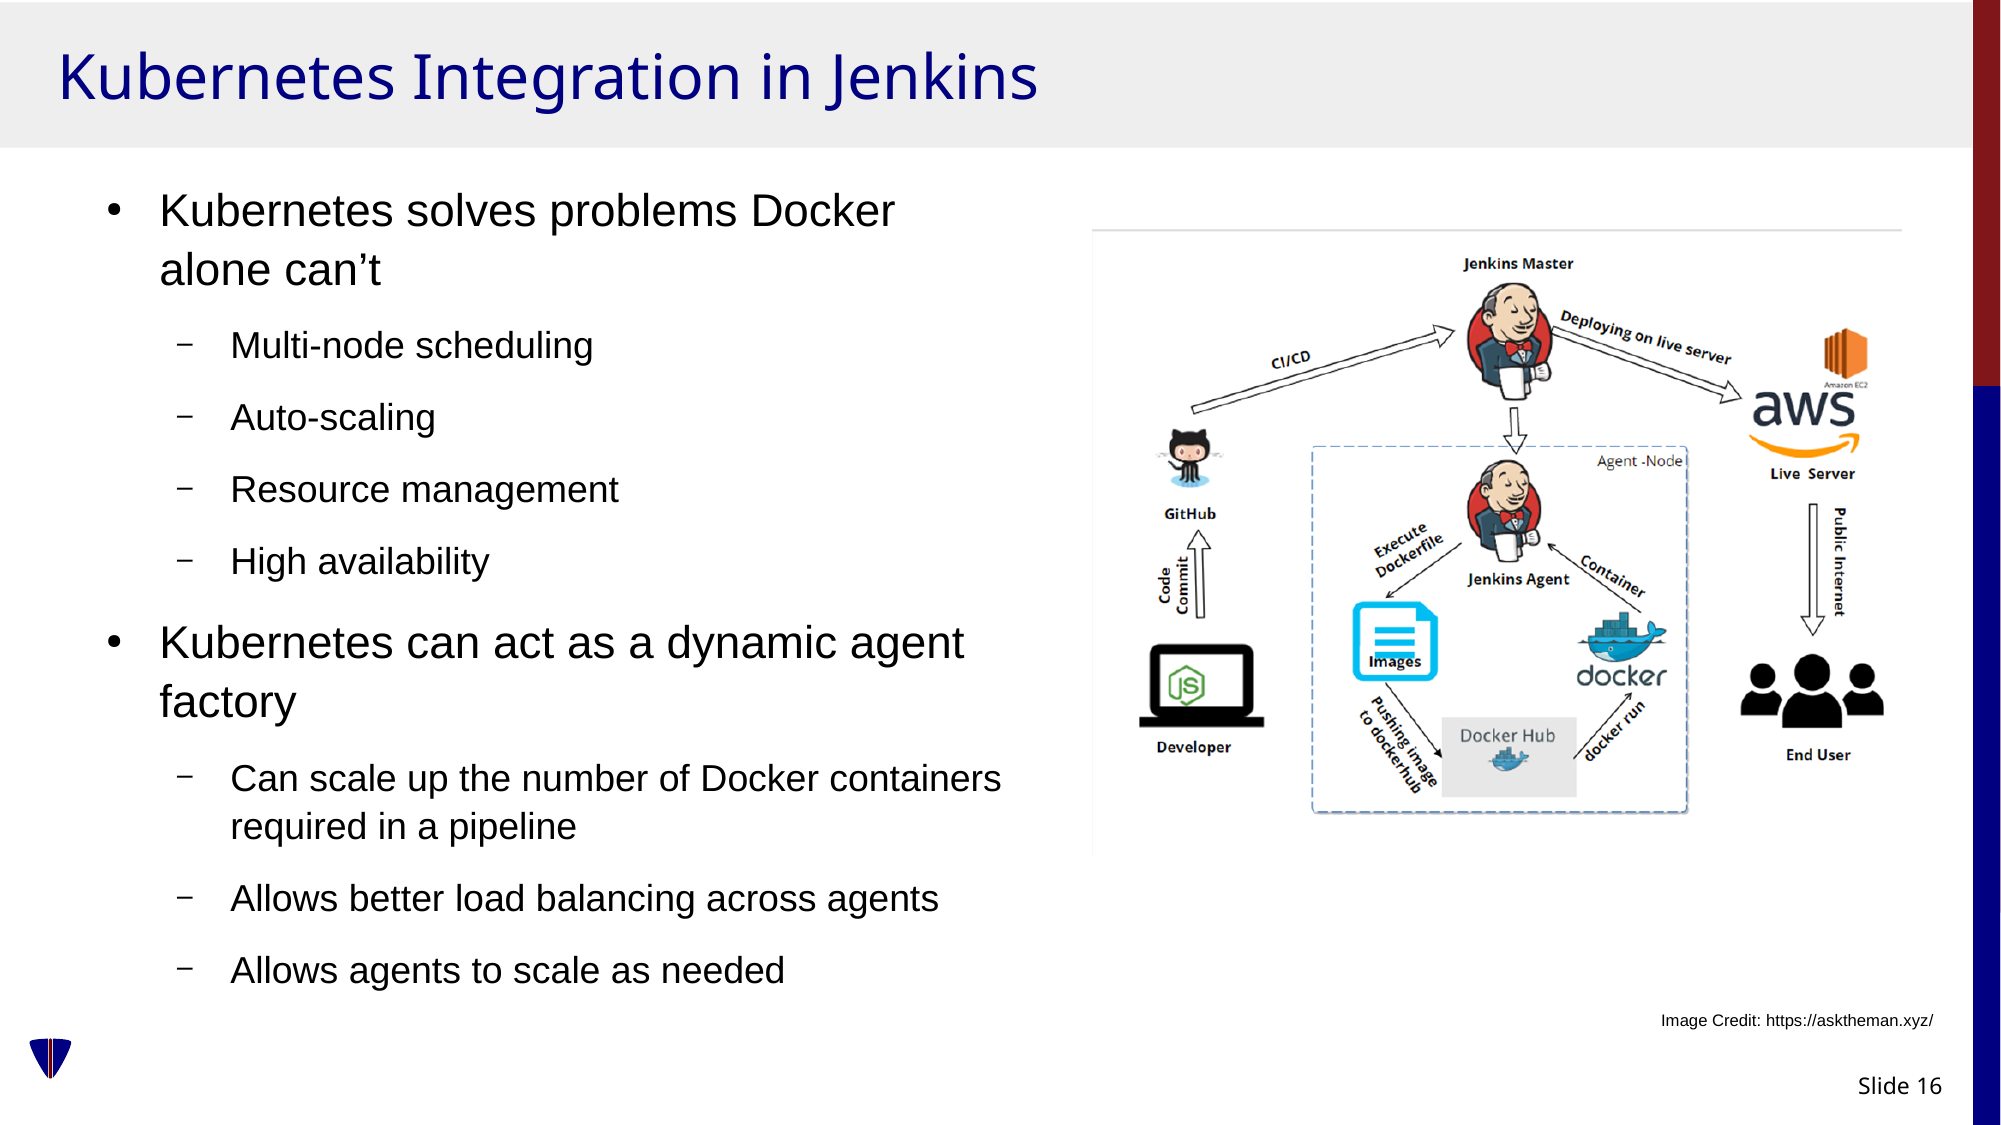

# Kubernetes Integration in Jenkins
Kubernetes solves problems Docker alone can’t
Multi-node scheduling
Auto-scaling
Resource management
High availability
Kubernetes can act as a dynamic agent factory
Can scale up the number of Docker containers required in a pipeline
Allows better load balancing across agents
Allows agents to scale as needed
Image Credit: https://asktheman.xyz/